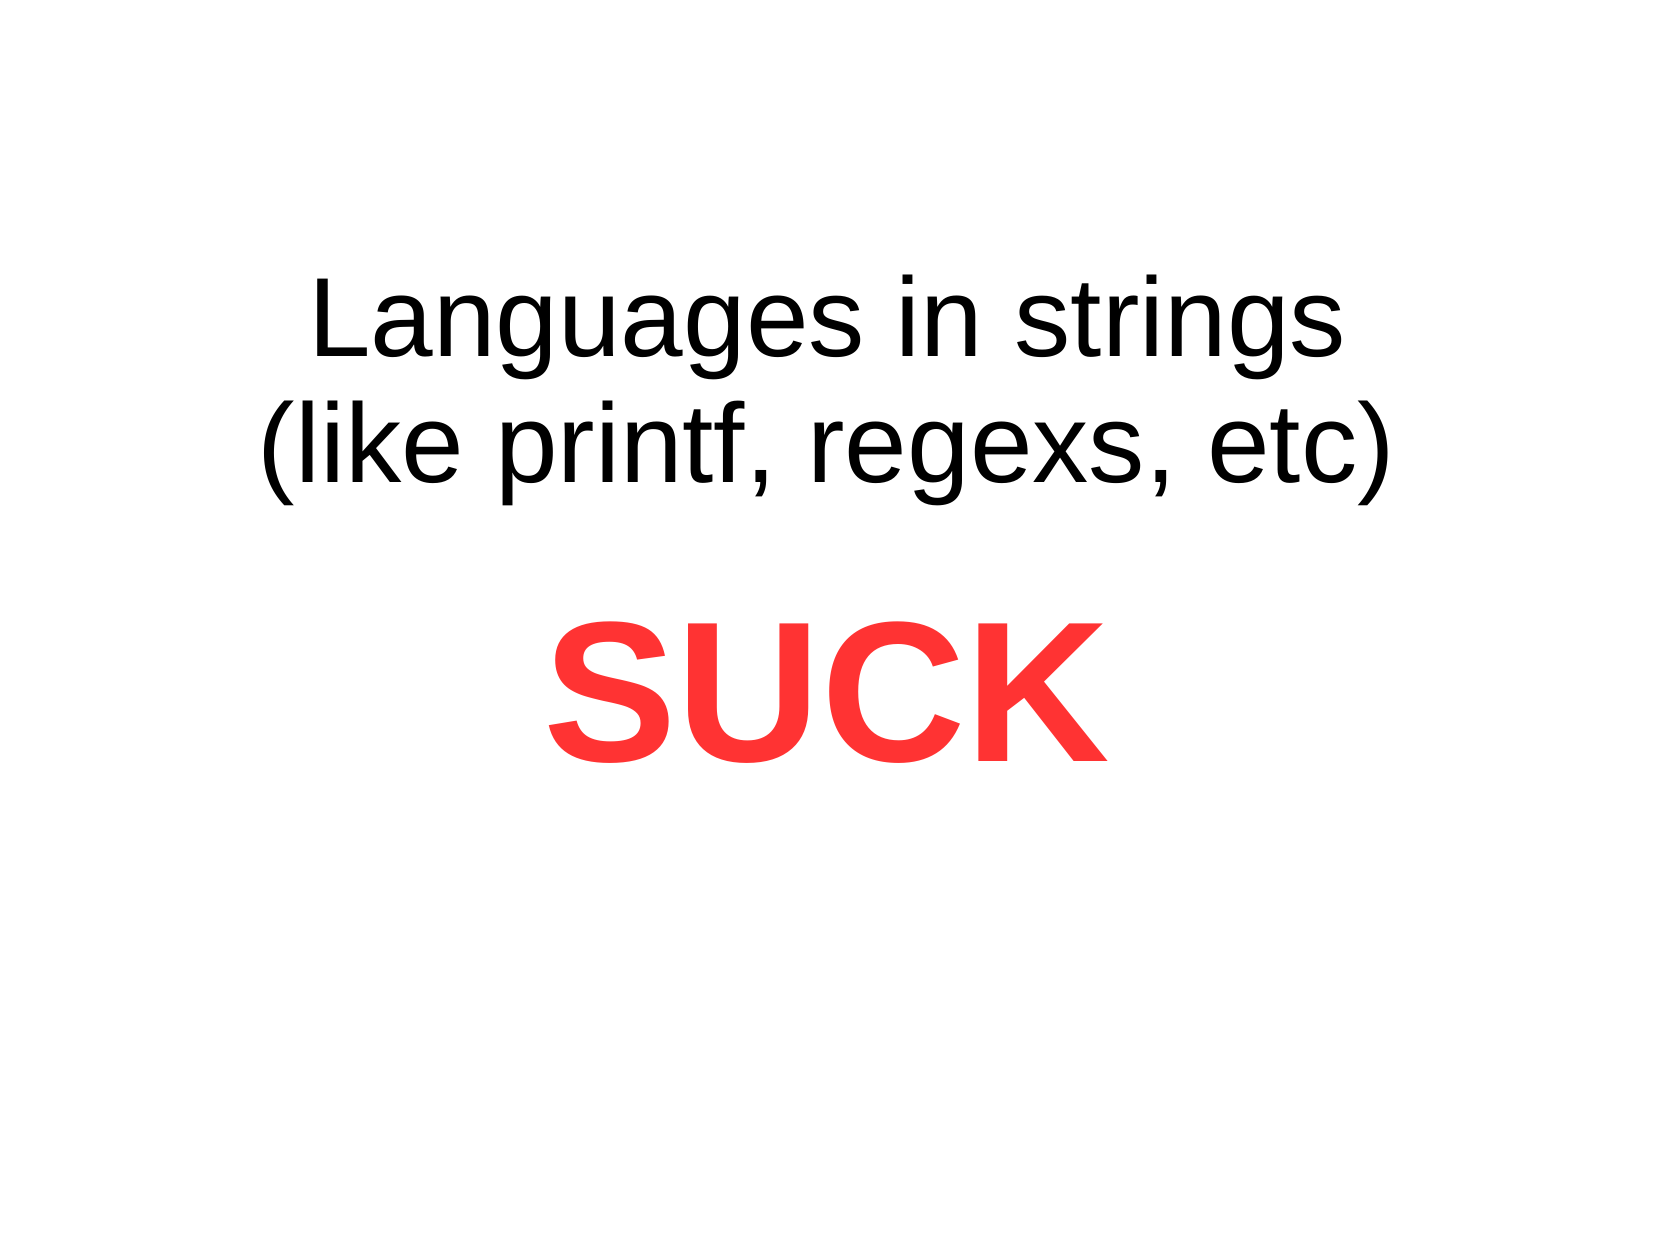

# Languages in strings
(like printf, regexs, etc)
SUCK